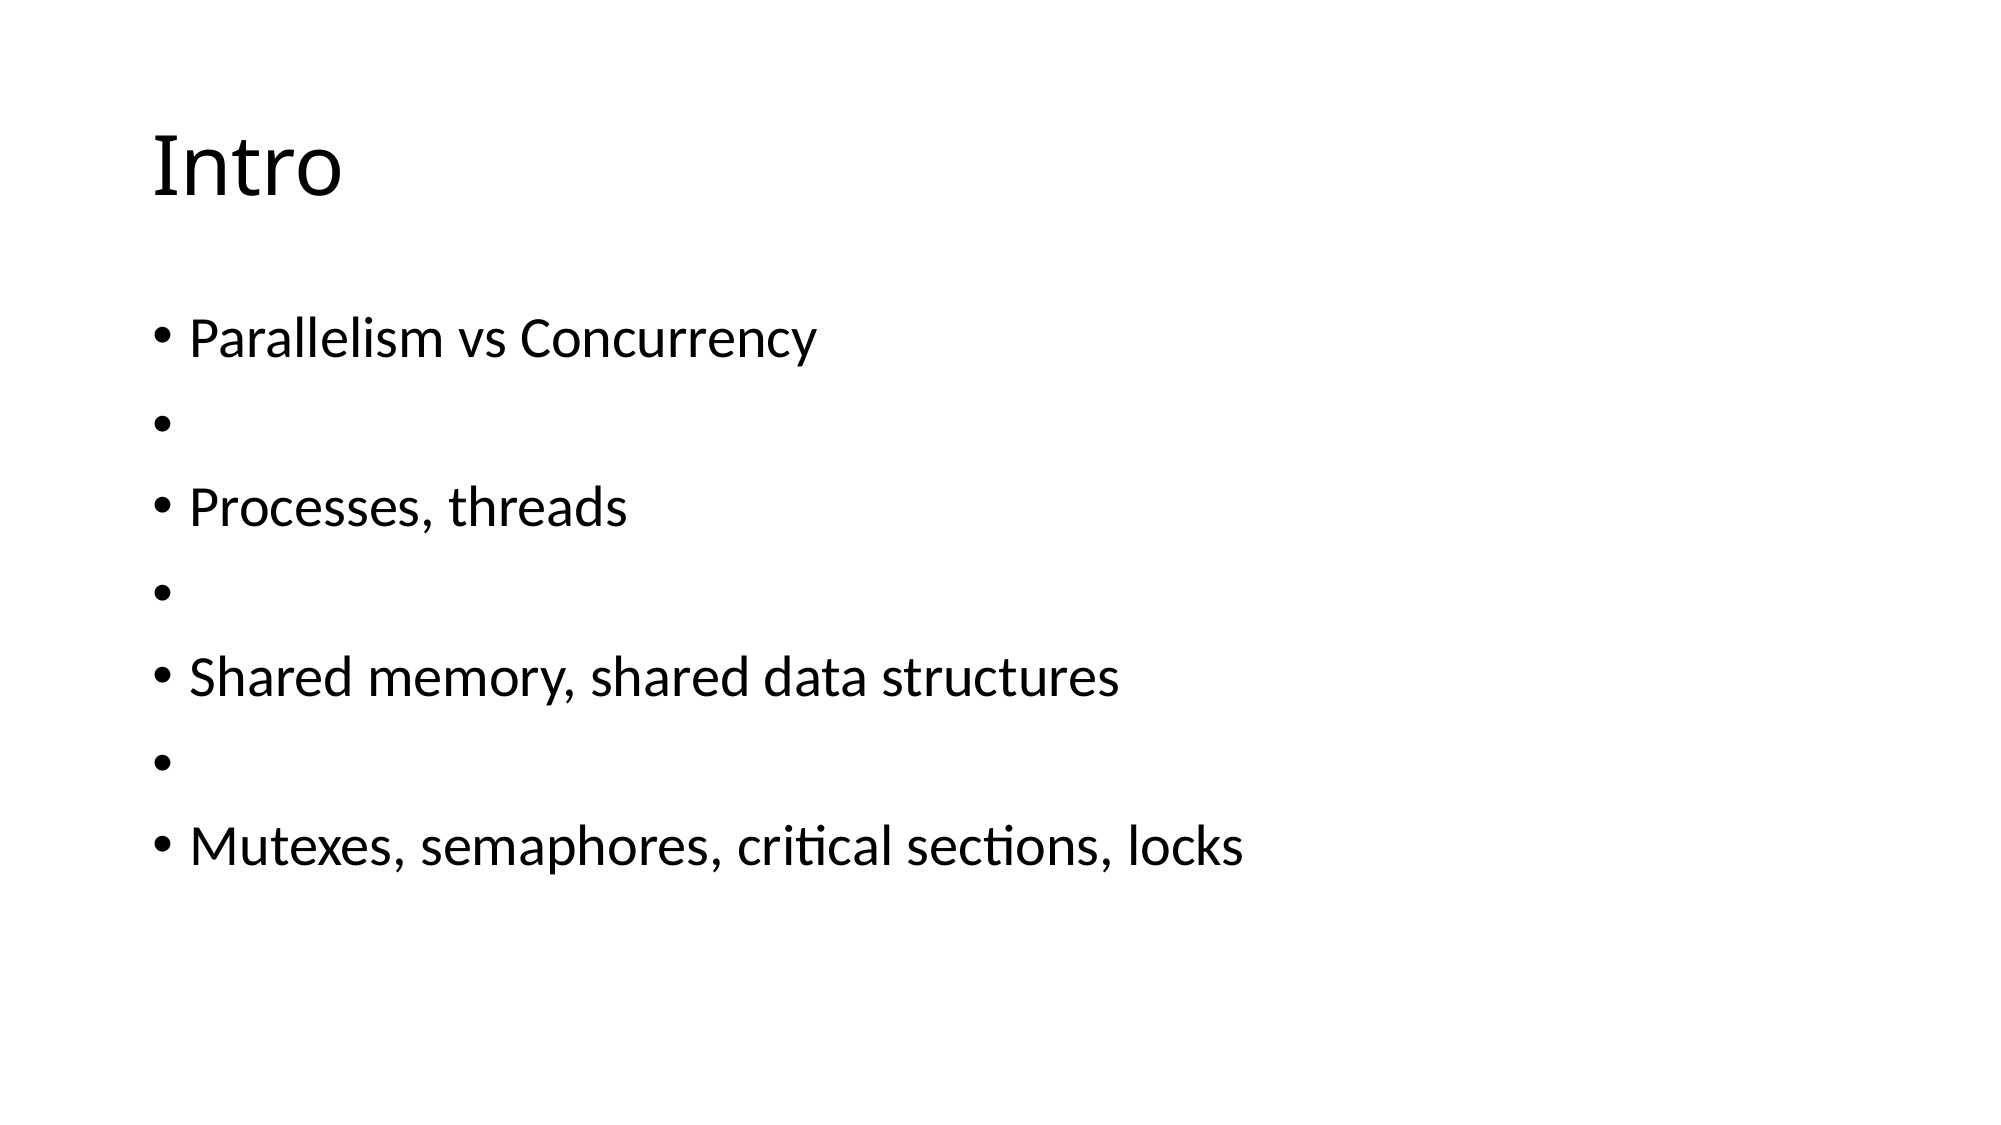

# Intro
Parallelism vs Concurrency
Processes, threads
Shared memory, shared data structures
Mutexes, semaphores, critical sections, locks